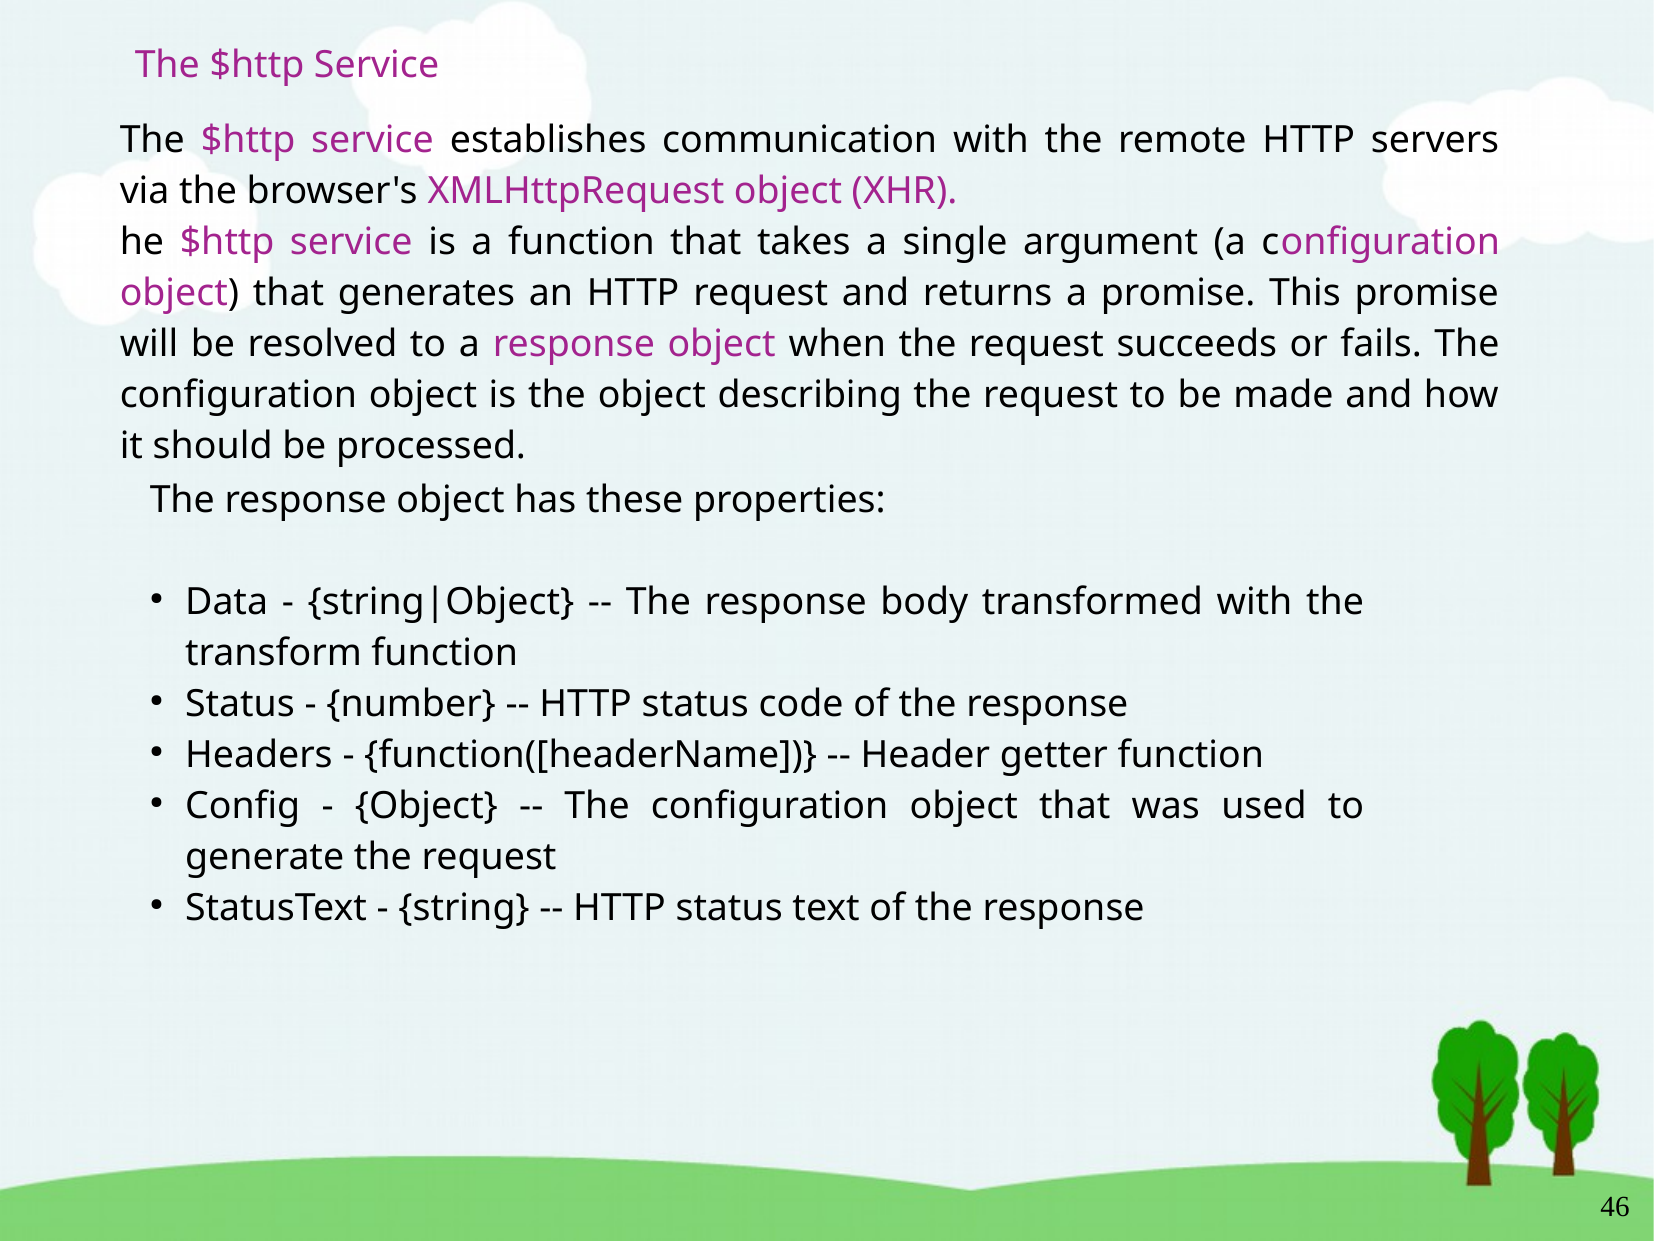

The $http Service
The $http service establishes communication with the remote HTTP servers via the browser's XMLHttpRequest object (XHR).
he $http service is a function that takes a single argument (a configuration object) that generates an HTTP request and returns a promise. This promise will be resolved to a response object when the request succeeds or fails. The configuration object is the object describing the request to be made and how it should be processed.
The response object has these properties:
Data - {string|Object} -- The response body transformed with the transform function
Status - {number} -- HTTP status code of the response
Headers - {function([headerName])} -- Header getter function
Config - {Object} -- The configuration object that was used to generate the request
StatusText - {string} -- HTTP status text of the response
46